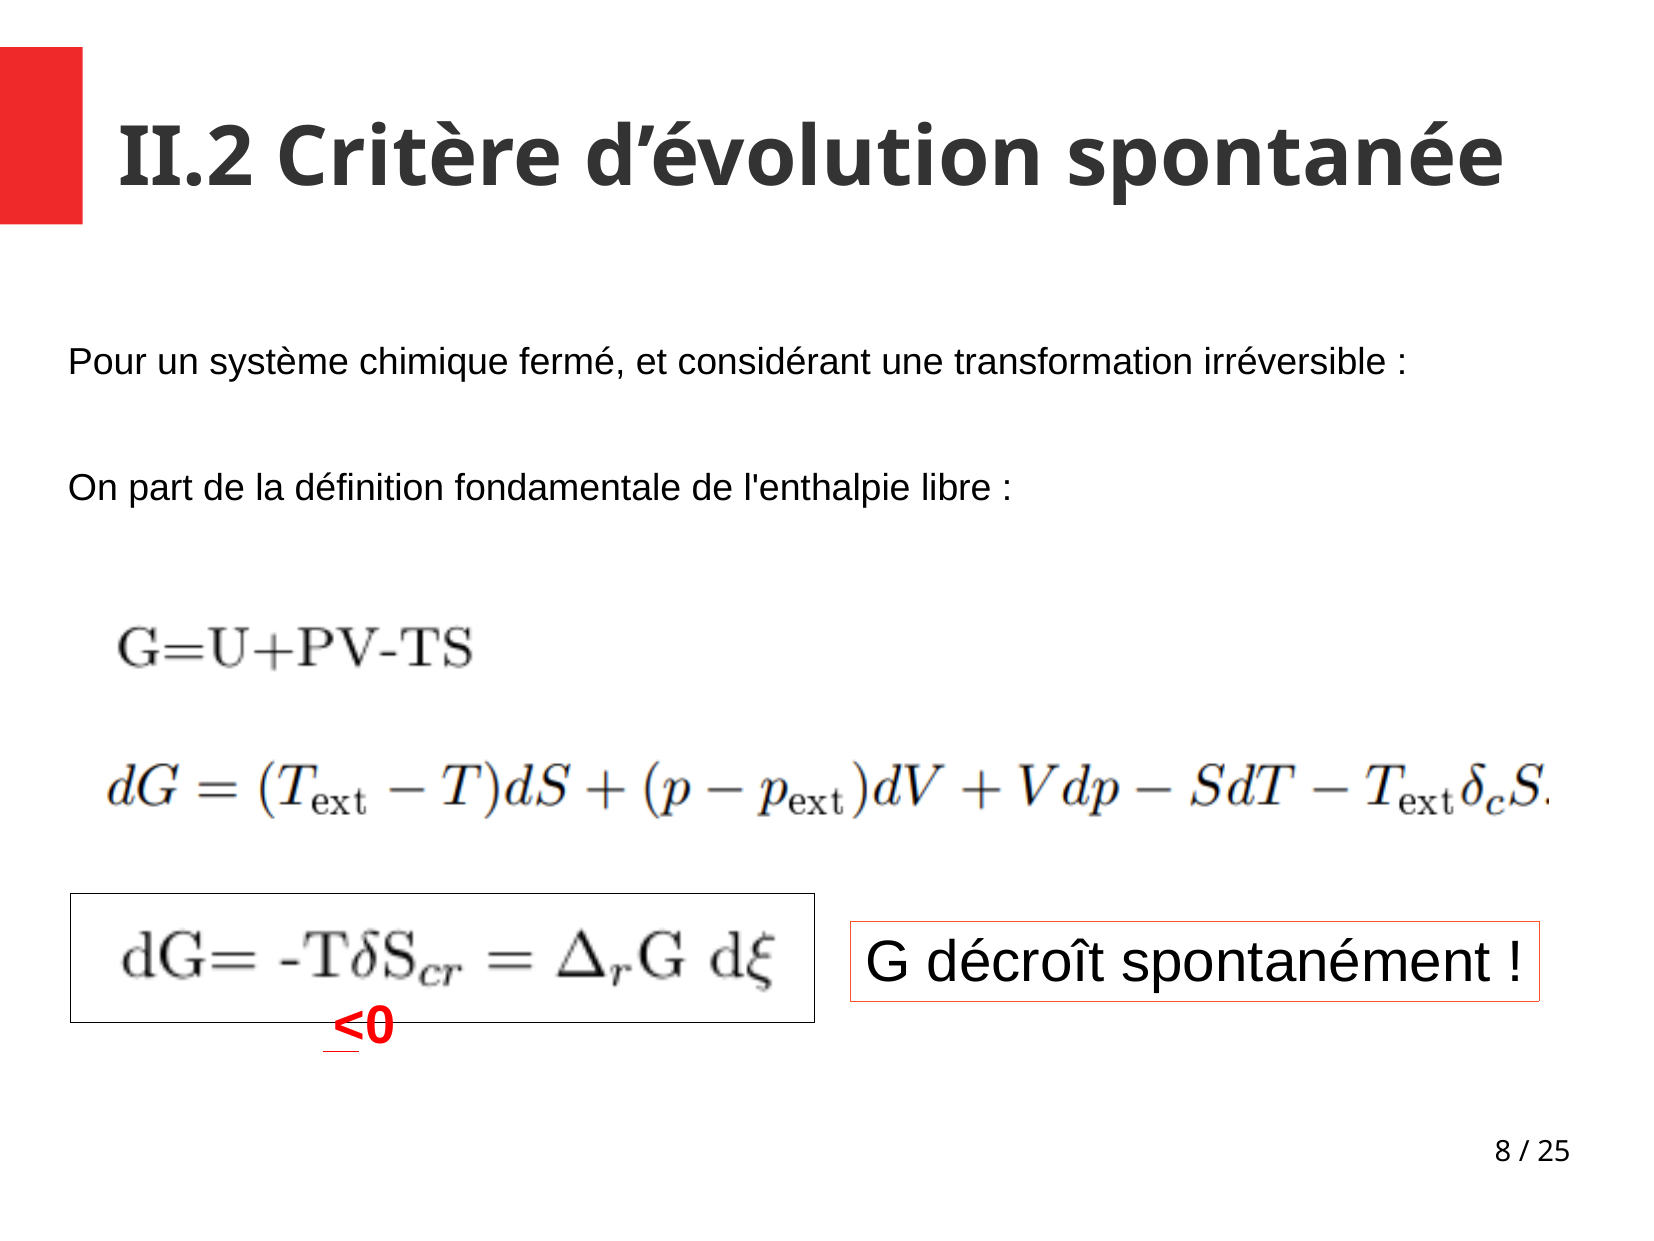

# II.2 Critère d’évolution spontanée
Pour un système chimique fermé, et considérant une transformation irréversible :
On part de la définition fondamentale de l'enthalpie libre :
G décroît spontanément !
<0
8